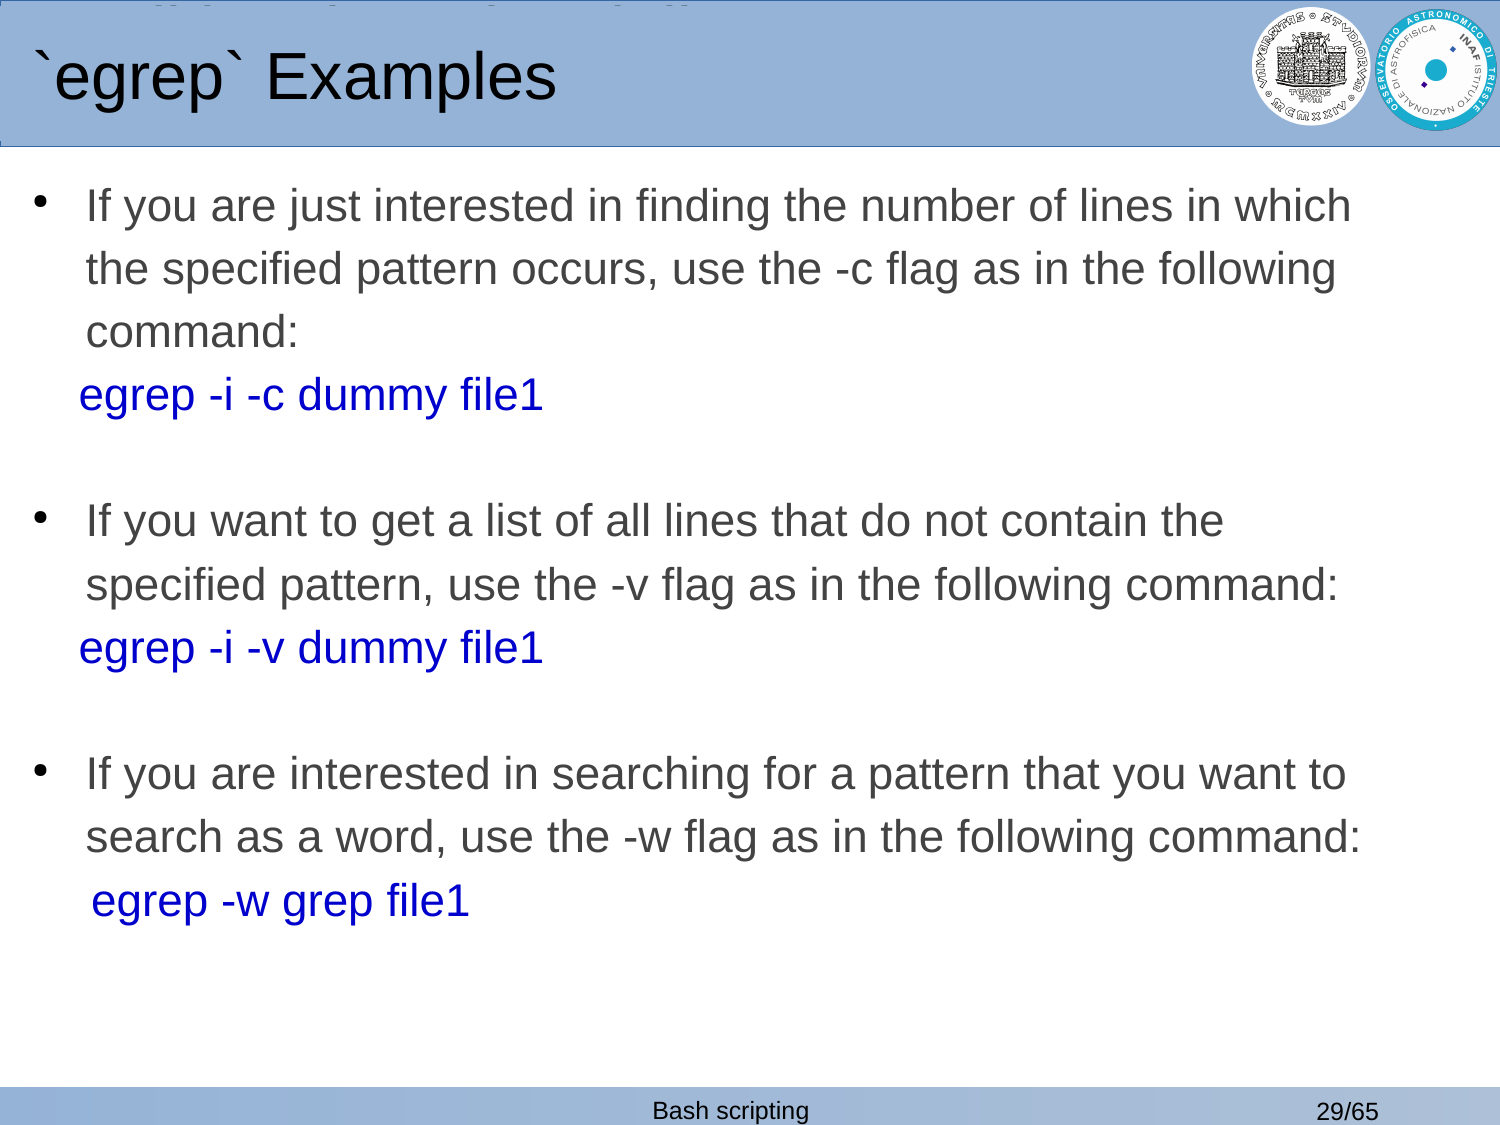

Traditional service delivery
`egrep` Examples
# If you are just interested in finding the number of lines in which the specified pattern occurs, use the -c flag as in the following command:
 egrep -i -c dummy file1
If you want to get a list of all lines that do not contain the specified pattern, use the -v flag as in the following command:
 egrep -i -v dummy file1
If you are interested in searching for a pattern that you want to search as a word, use the -w flag as in the following command:
 egrep -w grep file1